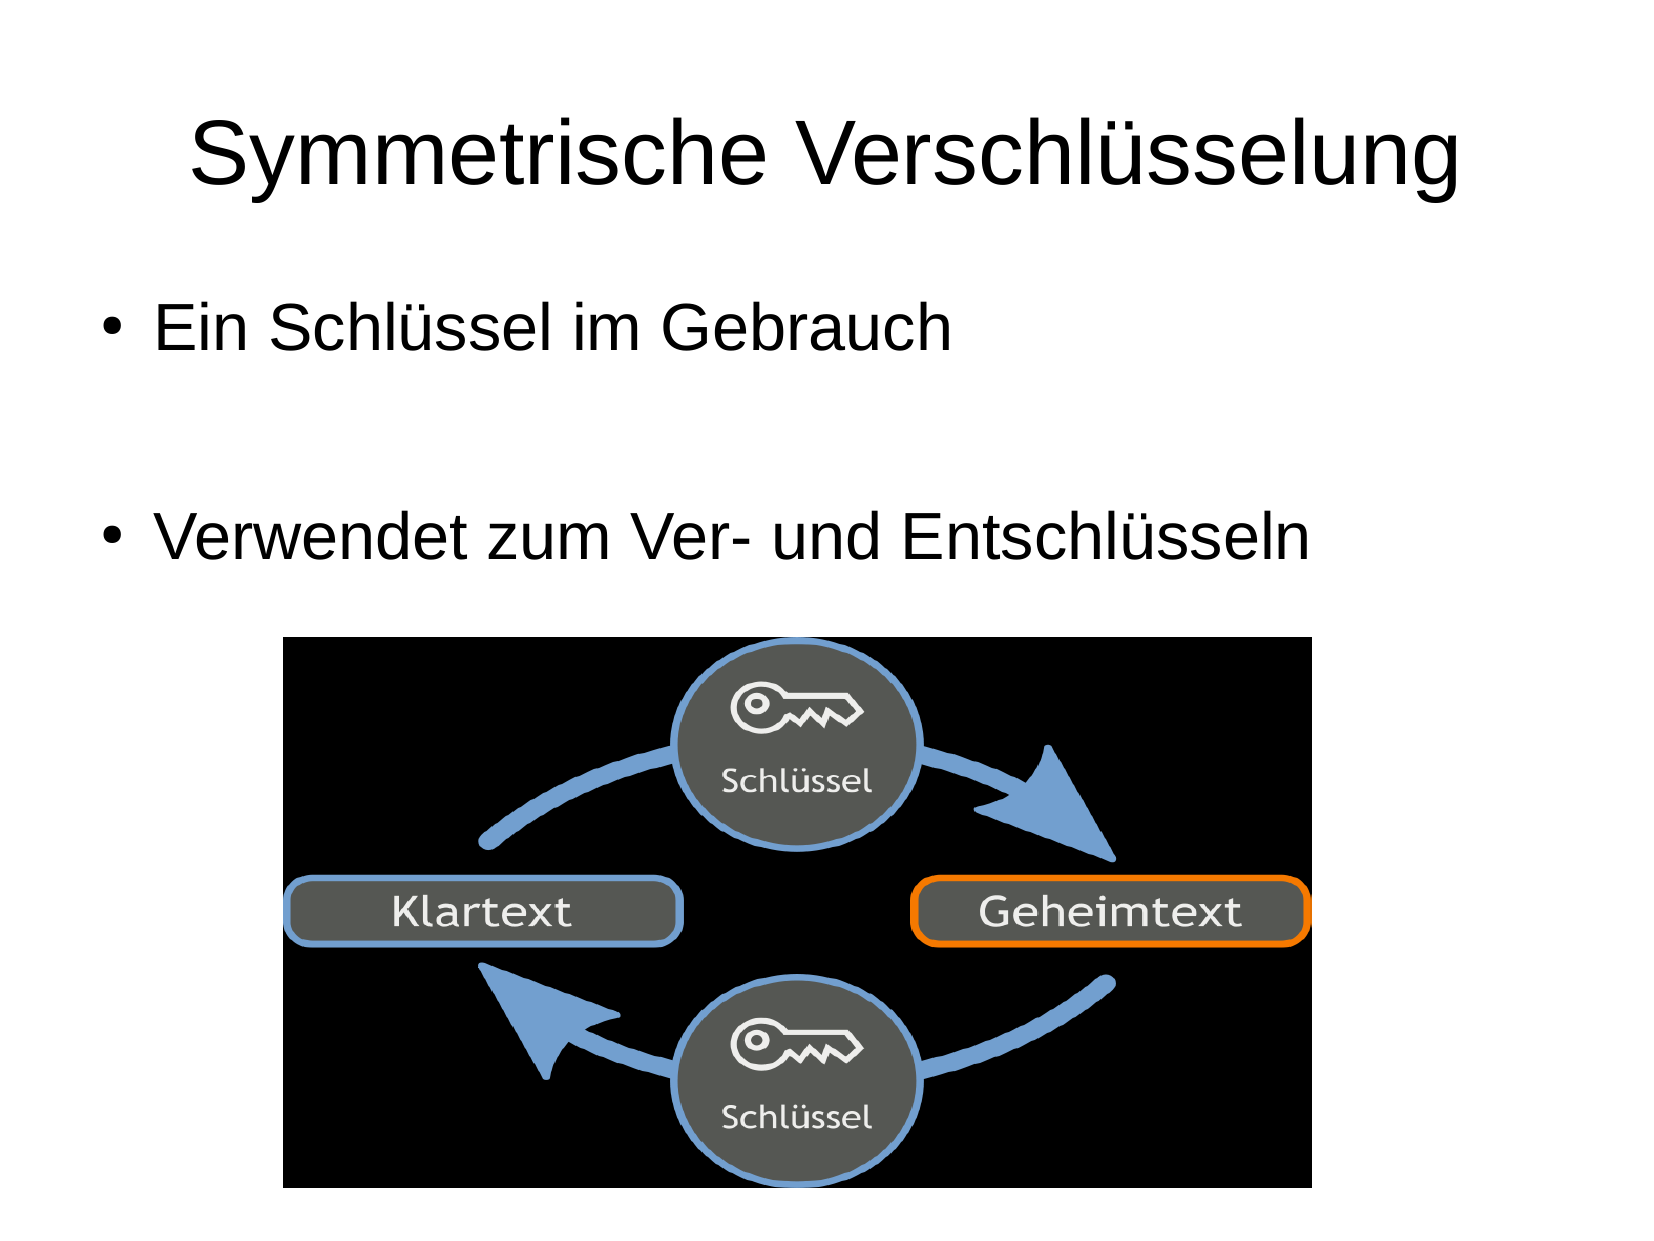

# Symmetrische Verschlüsselung
Ein Schlüssel im Gebrauch
Verwendet zum Ver- und Entschlüsseln